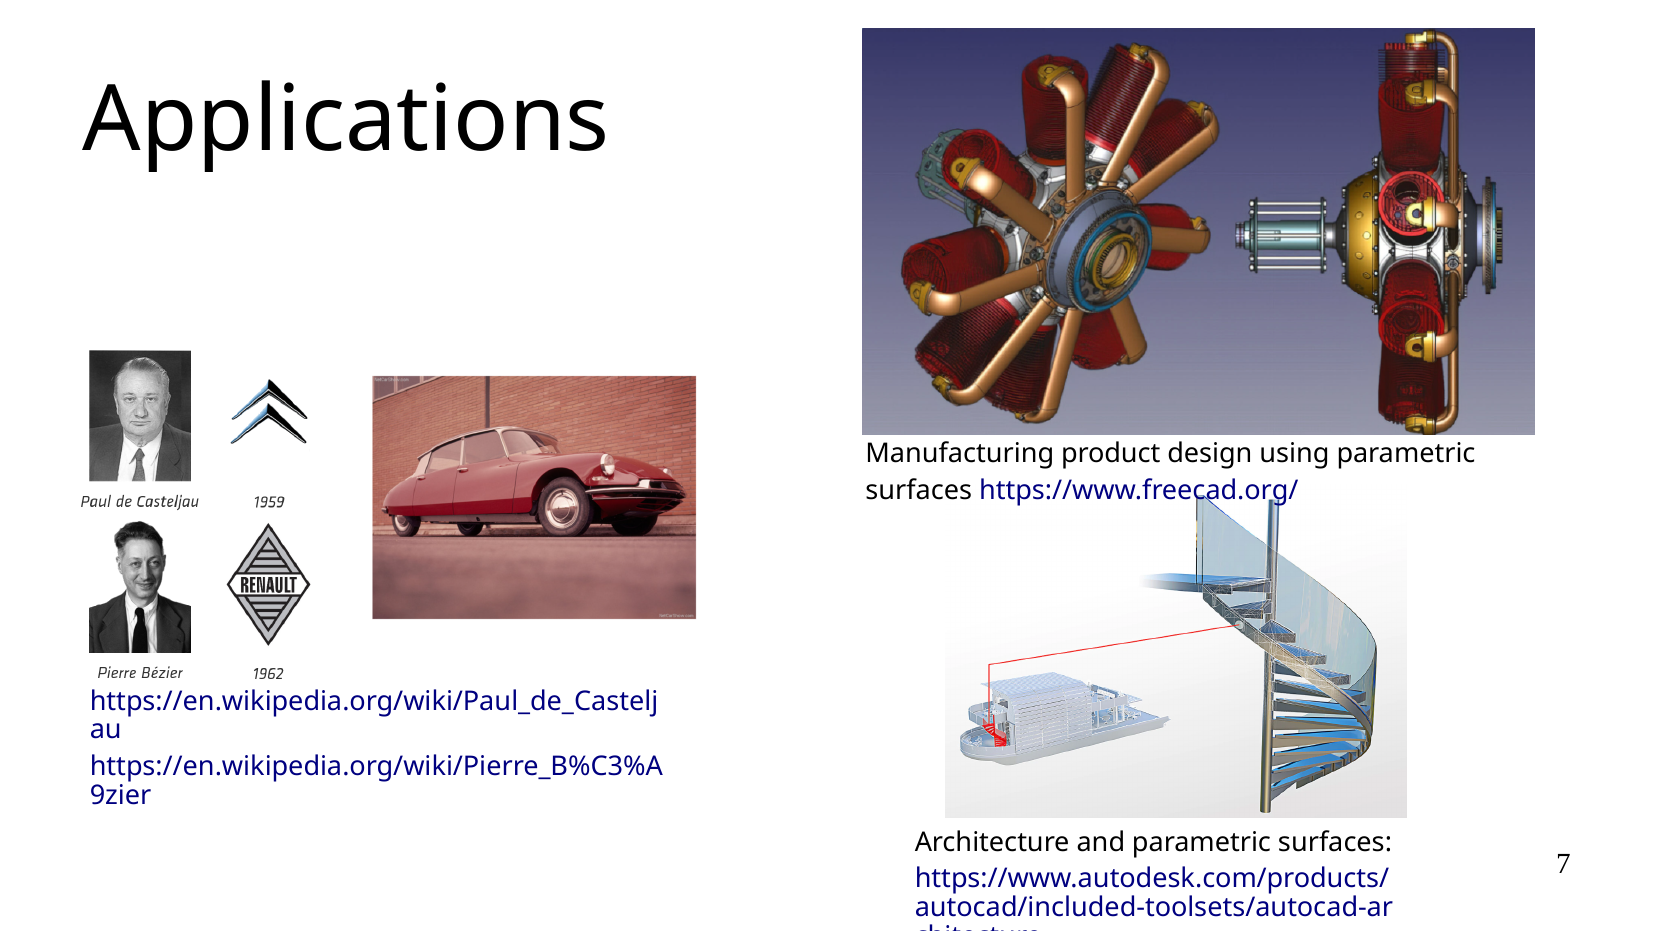

# Applications
Manufacturing product design using parametric surfaces https://www.freecad.org/
https://en.wikipedia.org/wiki/Paul_de_Casteljau
https://en.wikipedia.org/wiki/Pierre_B%C3%A9zier
Architecture and parametric surfaces: https://www.autodesk.com/products/autocad/included-toolsets/autocad-architecture
7